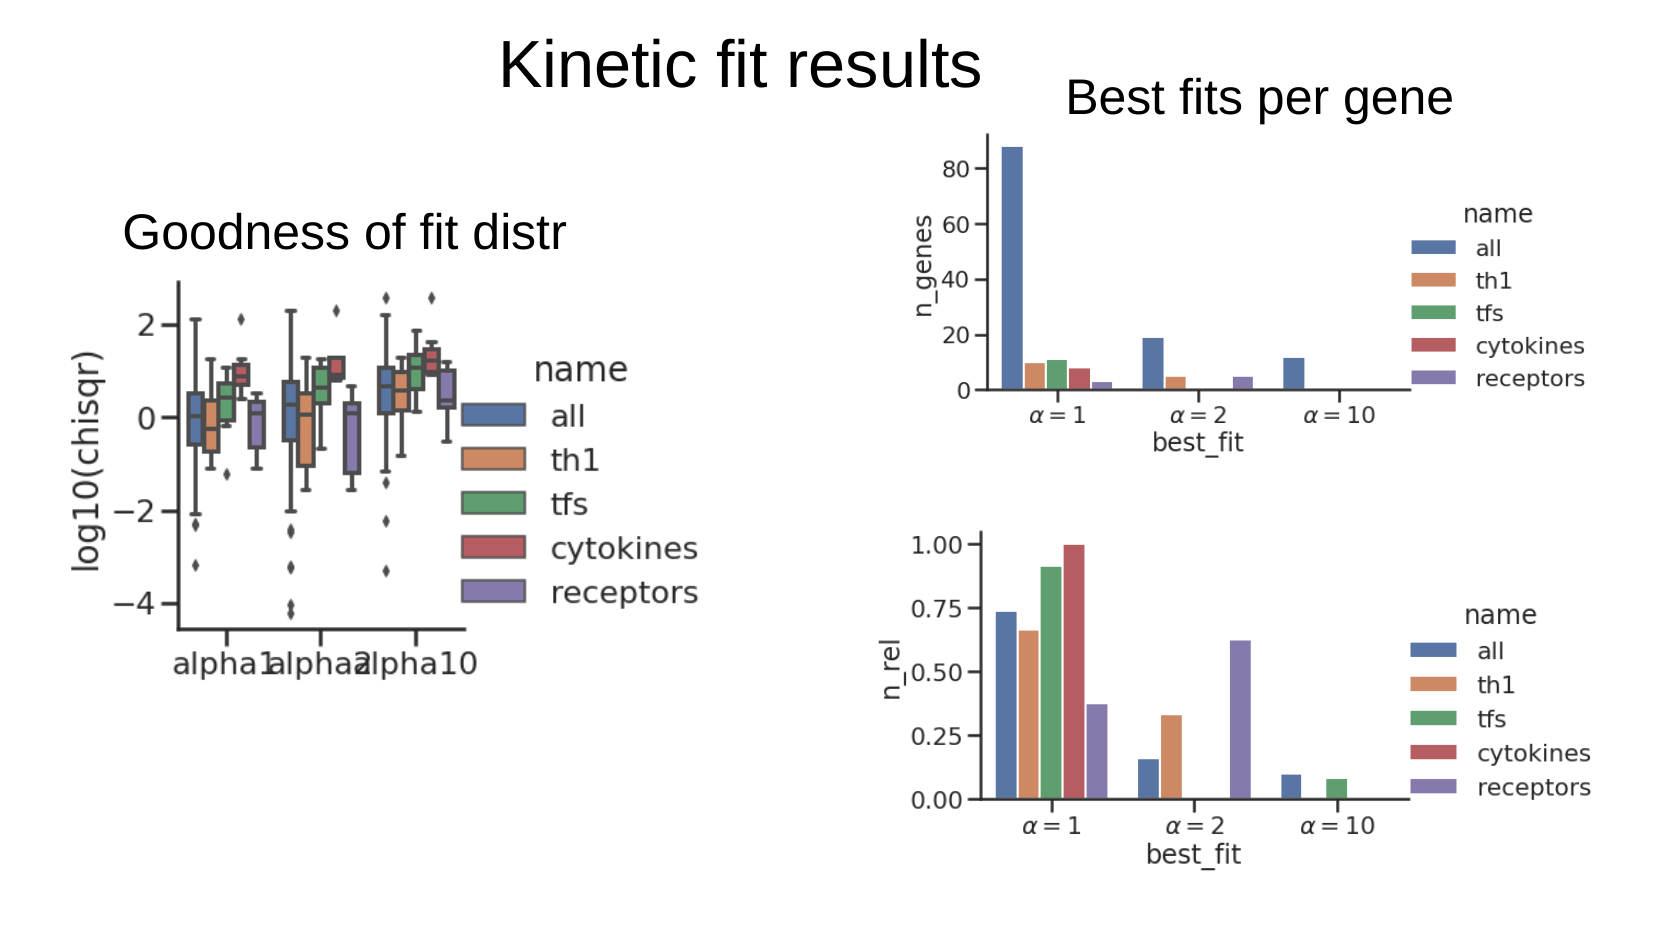

# Kinetic fit results
Best fits per gene
Goodness of fit distr